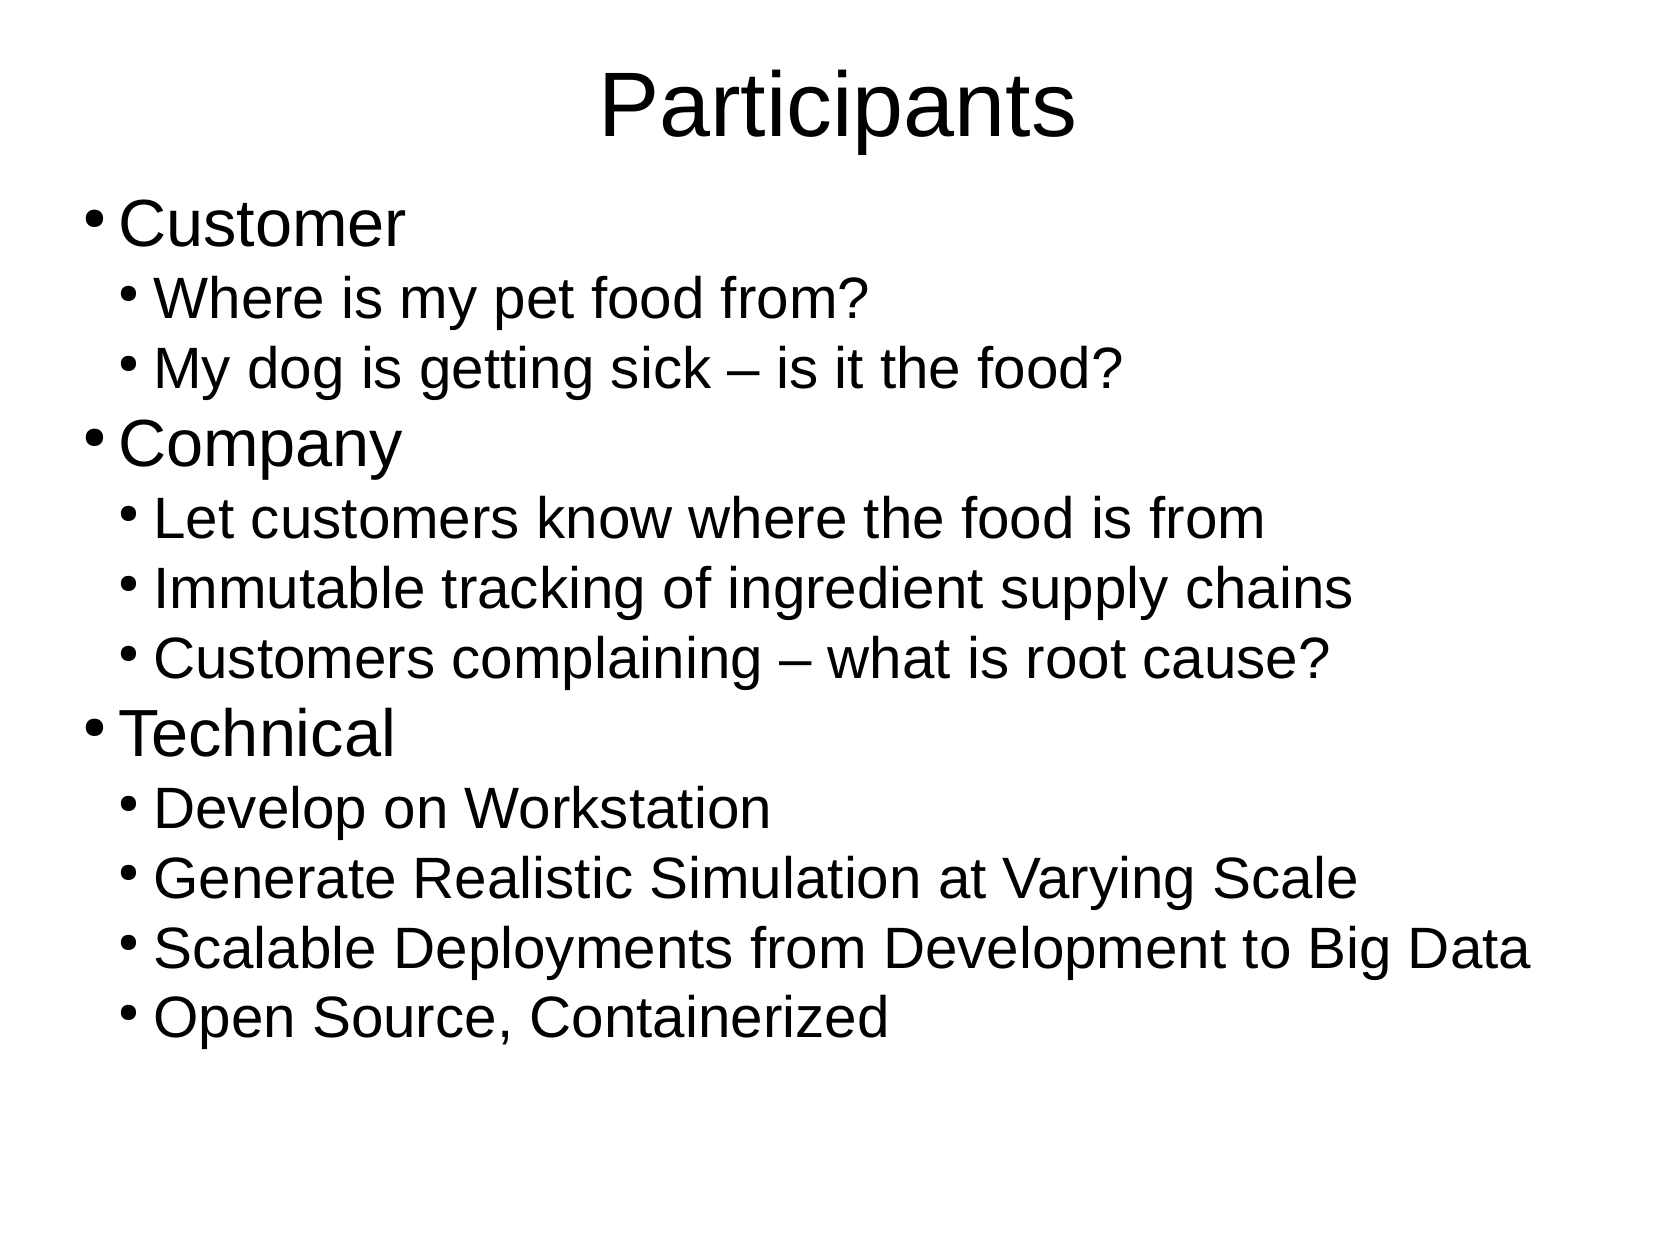

Participants
Customer
Where is my pet food from?
My dog is getting sick – is it the food?
Company
Let customers know where the food is from
Immutable tracking of ingredient supply chains
Customers complaining – what is root cause?
Technical
Develop on Workstation
Generate Realistic Simulation at Varying Scale
Scalable Deployments from Development to Big Data
Open Source, Containerized